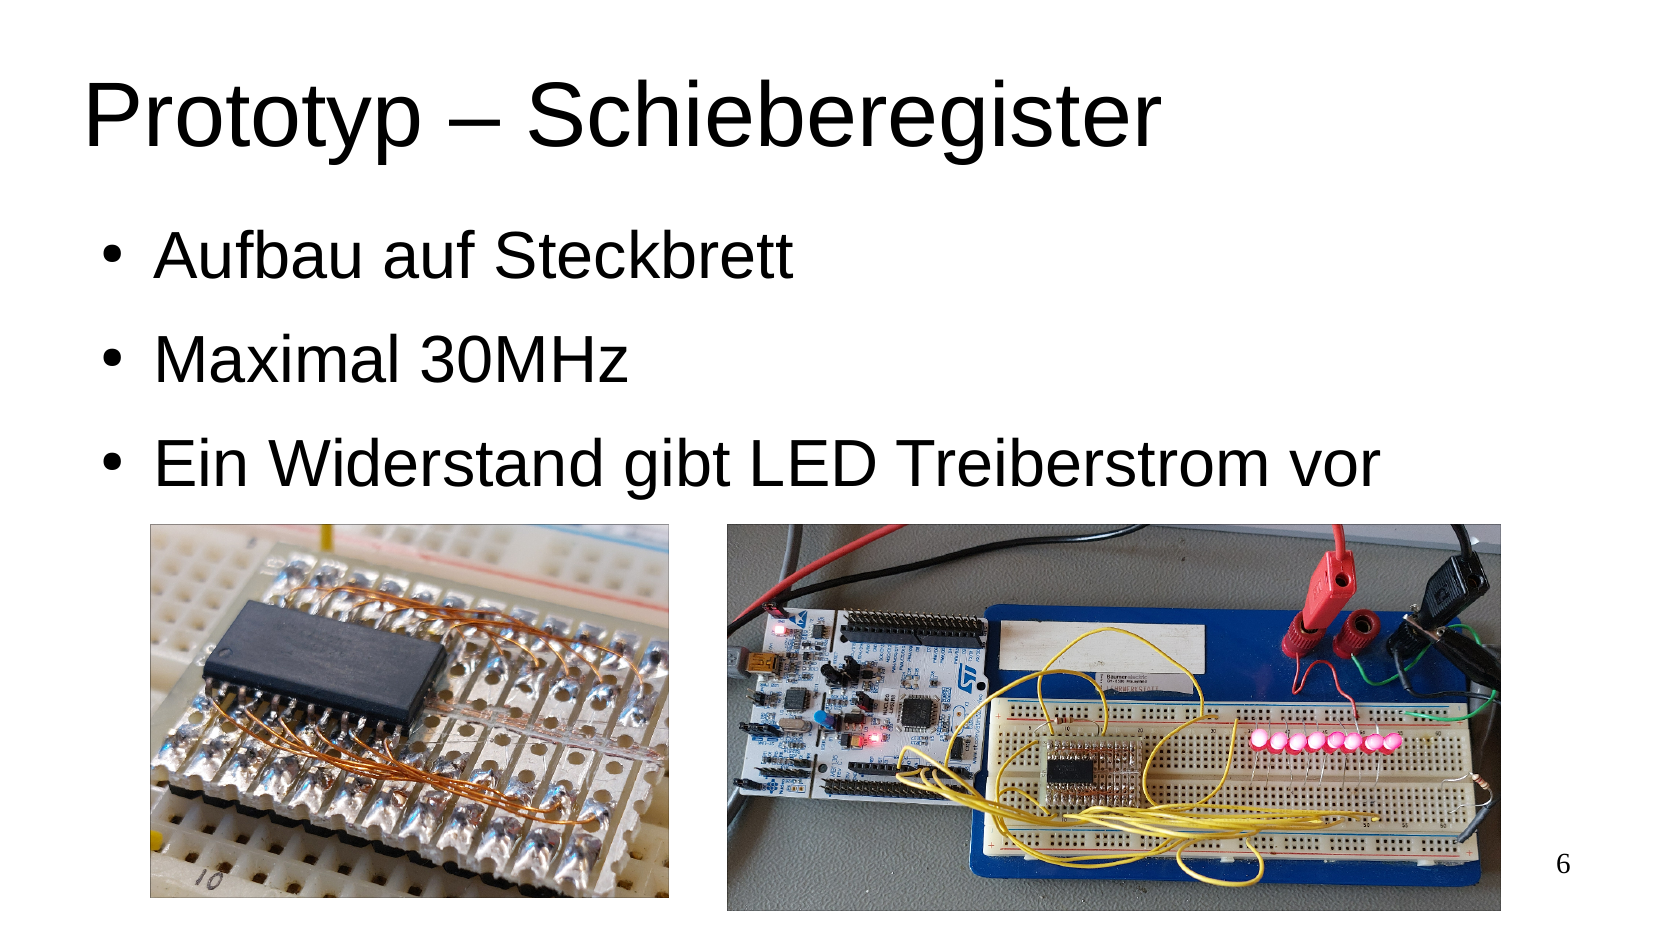

# Prototyp – Schieberegister
Aufbau auf Steckbrett
Maximal 30MHz
Ein Widerstand gibt LED Treiberstrom vor
6